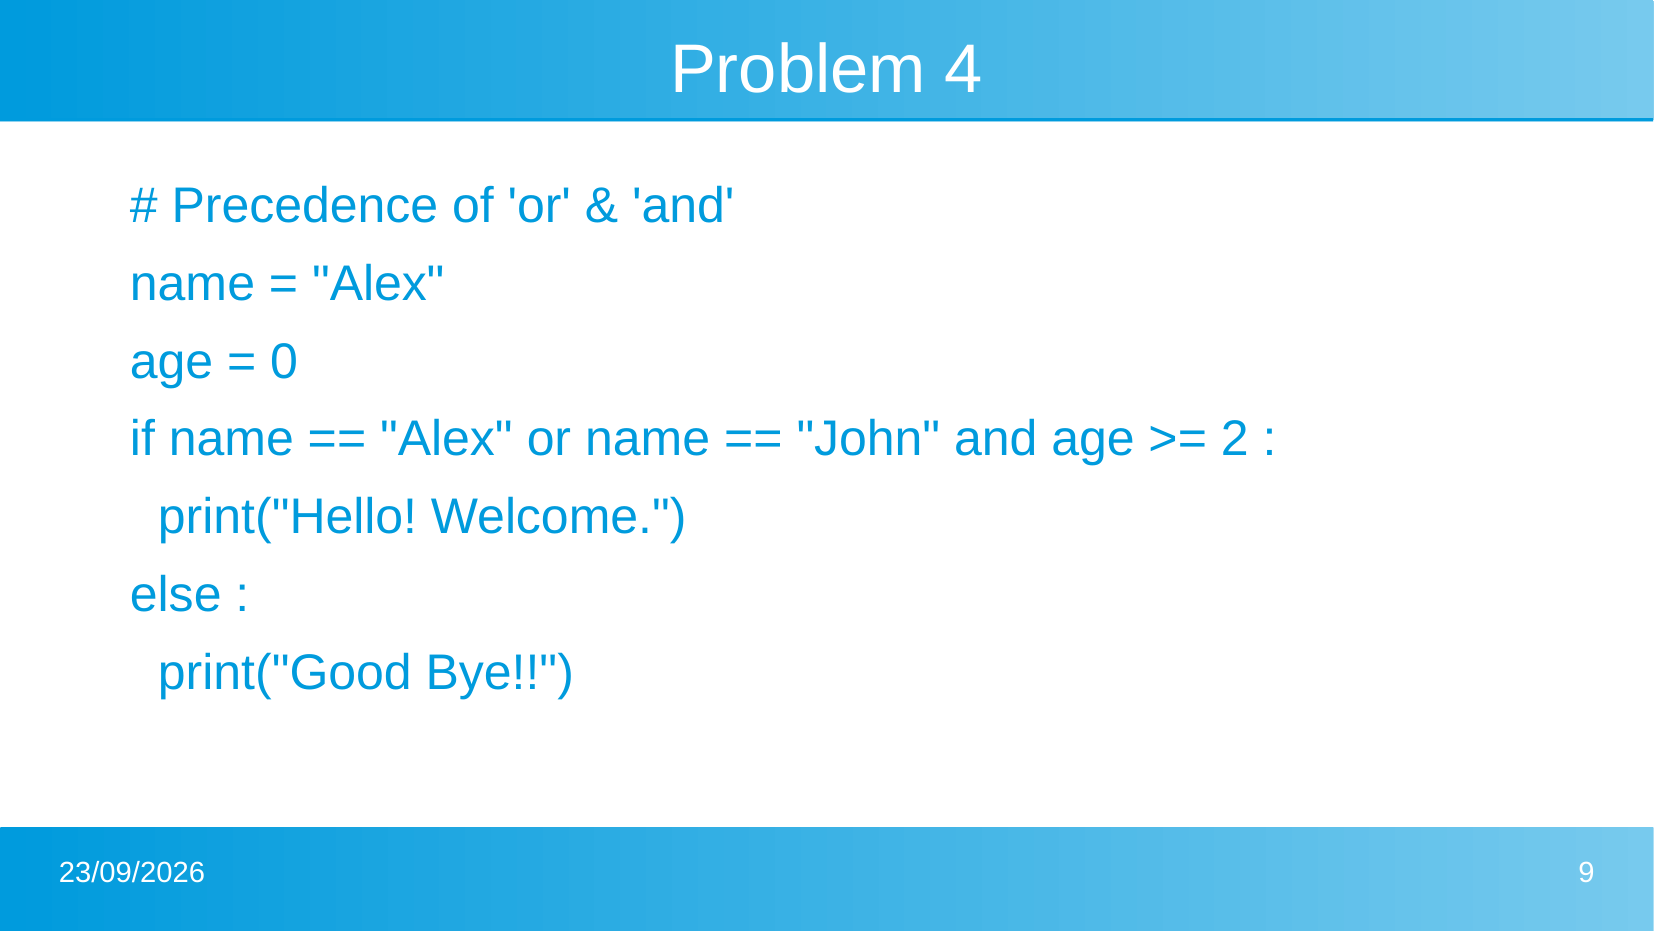

# Problem 4
# Precedence of 'or' & 'and'
name = "Alex"
age = 0
if name == "Alex" or name == "John" and age >= 2 :
 print("Hello! Welcome.")
else :
 print("Good Bye!!")
9